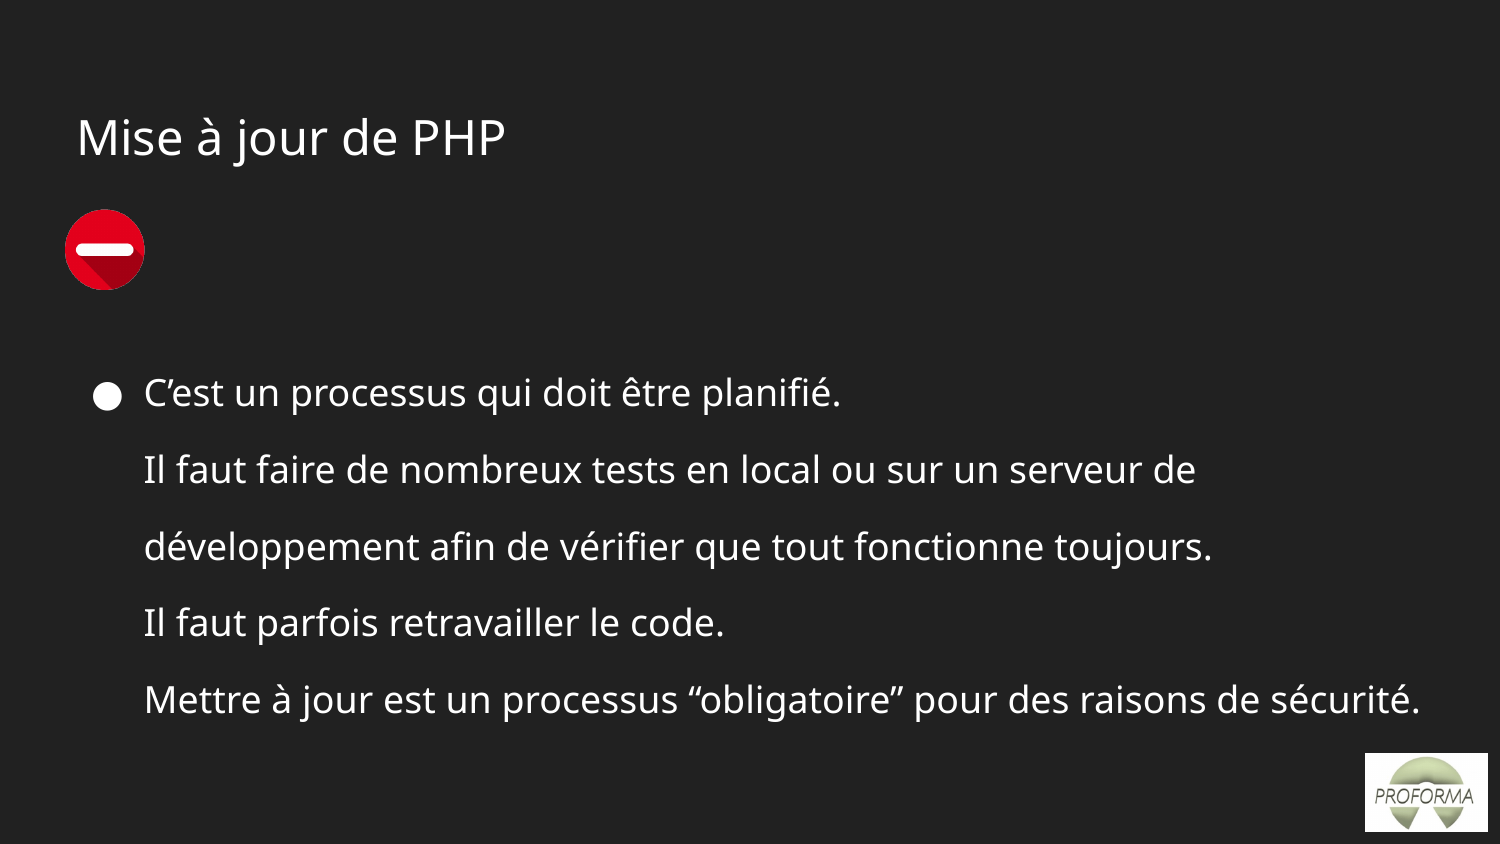

# Mise à jour de PHP
C’est un processus qui doit être planifié.
Il faut faire de nombreux tests en local ou sur un serveur de développement afin de vérifier que tout fonctionne toujours.
Il faut parfois retravailler le code.
Mettre à jour est un processus “obligatoire” pour des raisons de sécurité.